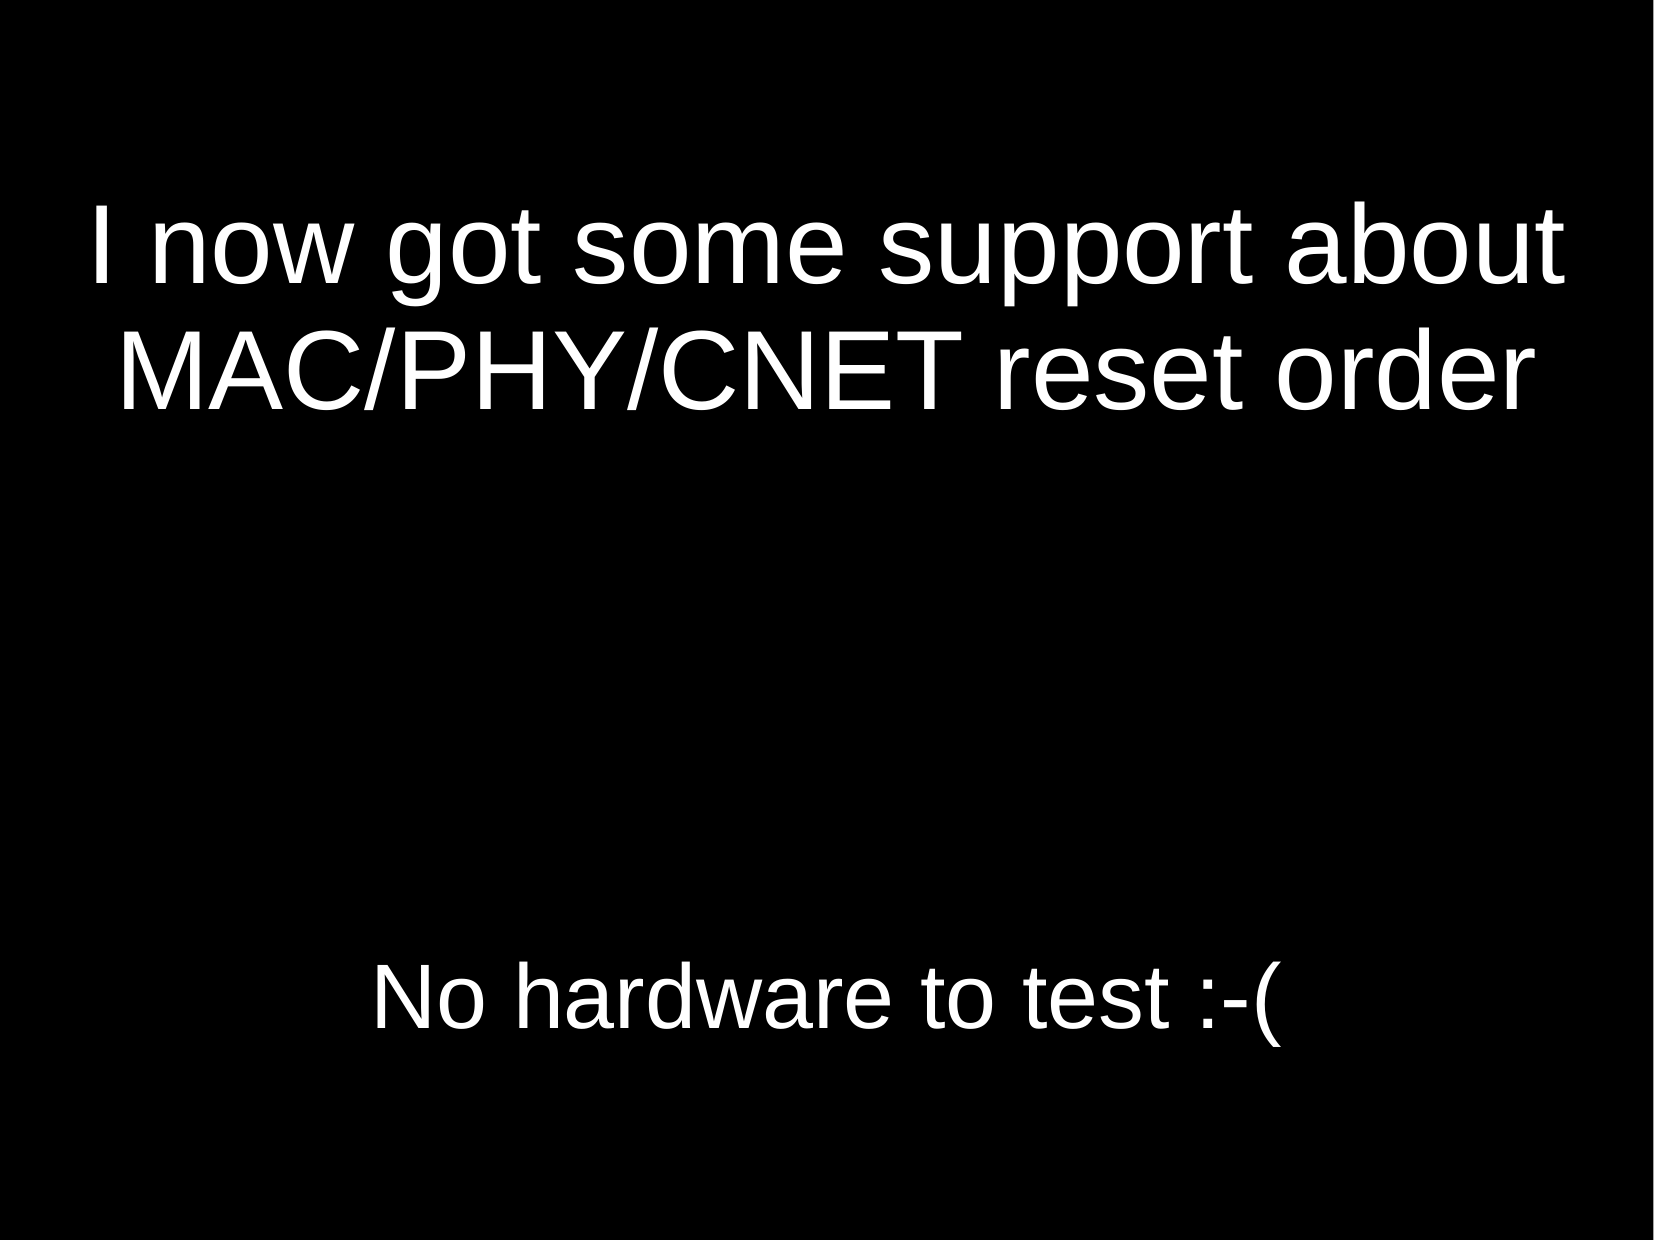

# I now got some support about MAC/PHY/CNET reset order No hardware to test :-(